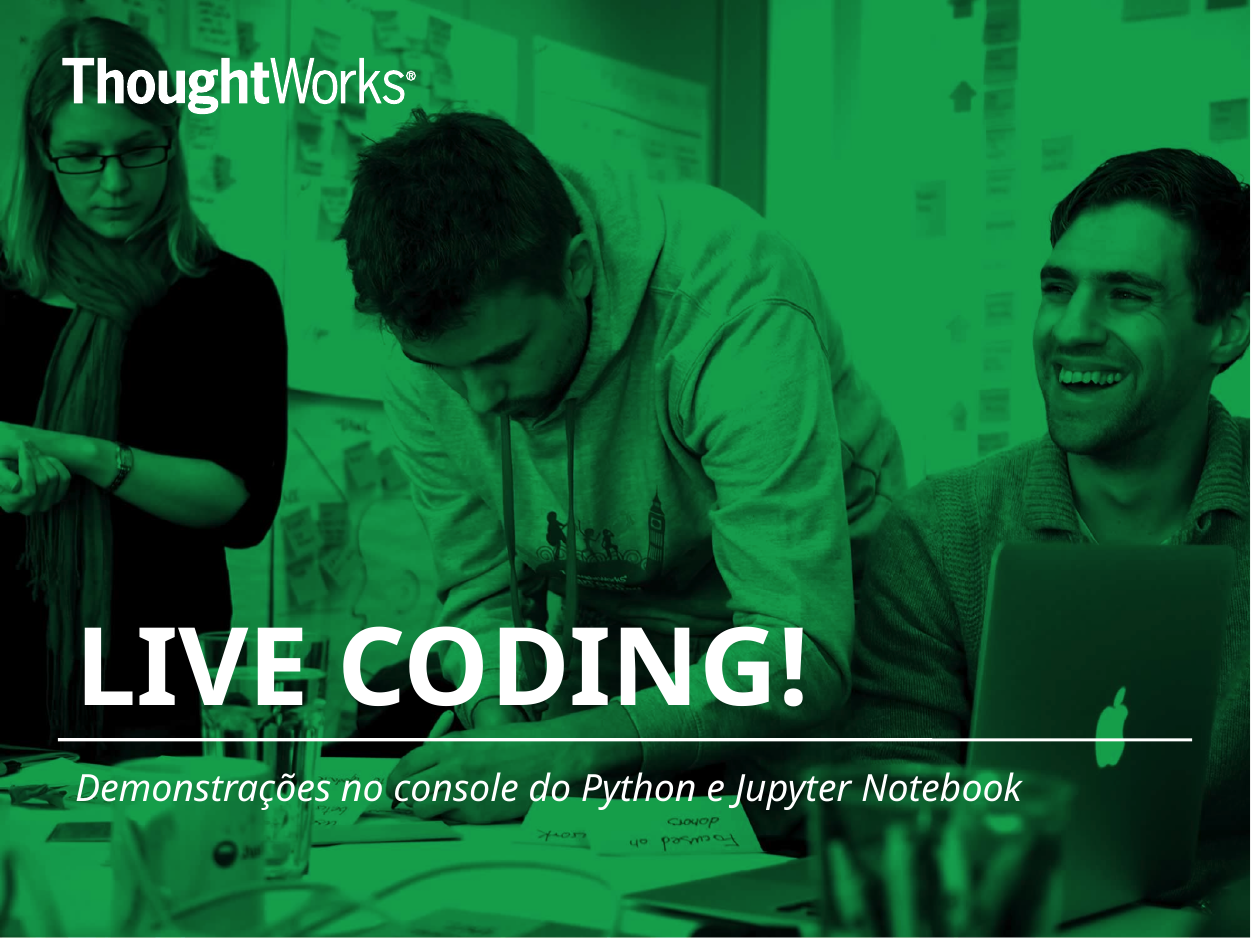

# LIVE CODING!
Demonstrações no console do Python e Jupyter Notebook